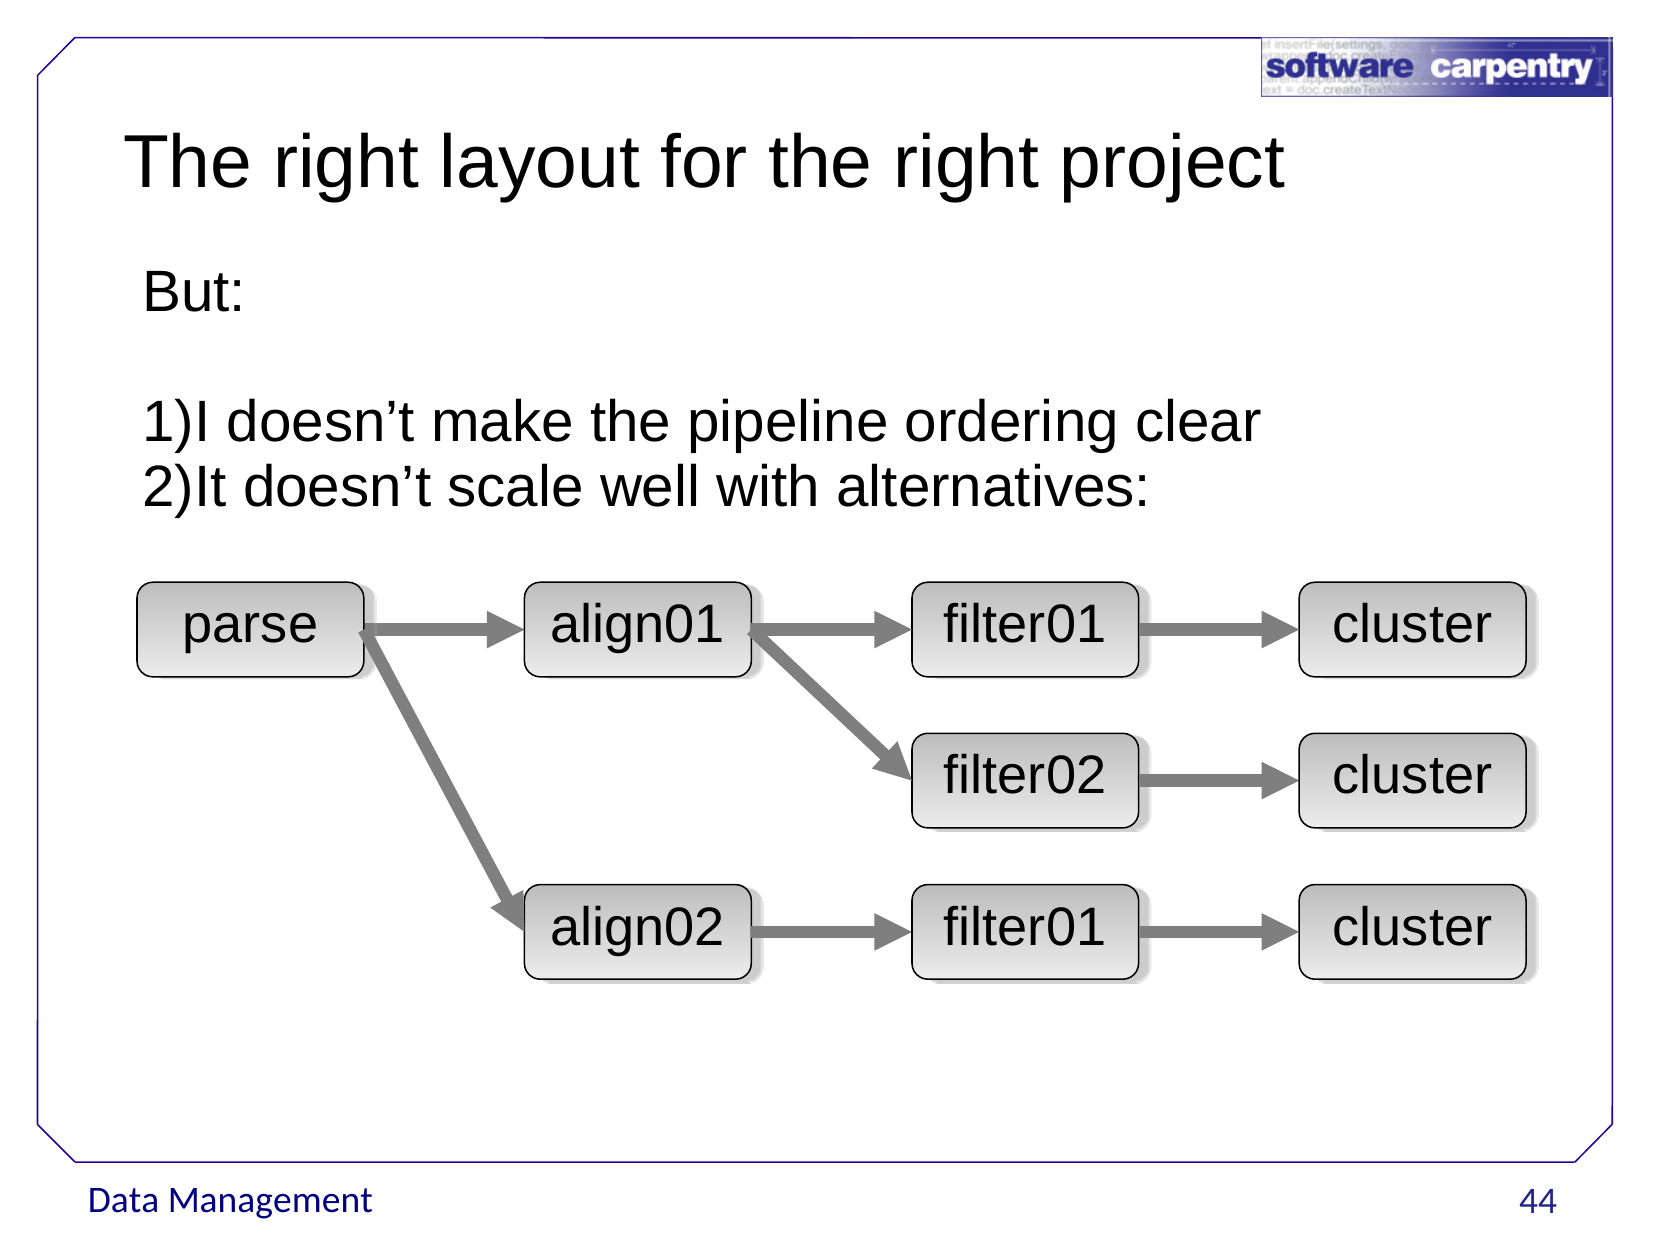

The right layout for the right project
But:
I doesn’t make the pipeline ordering clear
It doesn’t scale well with alternatives:
parse
align01
filter01
cluster
filter02
cluster
align02
filter01
cluster